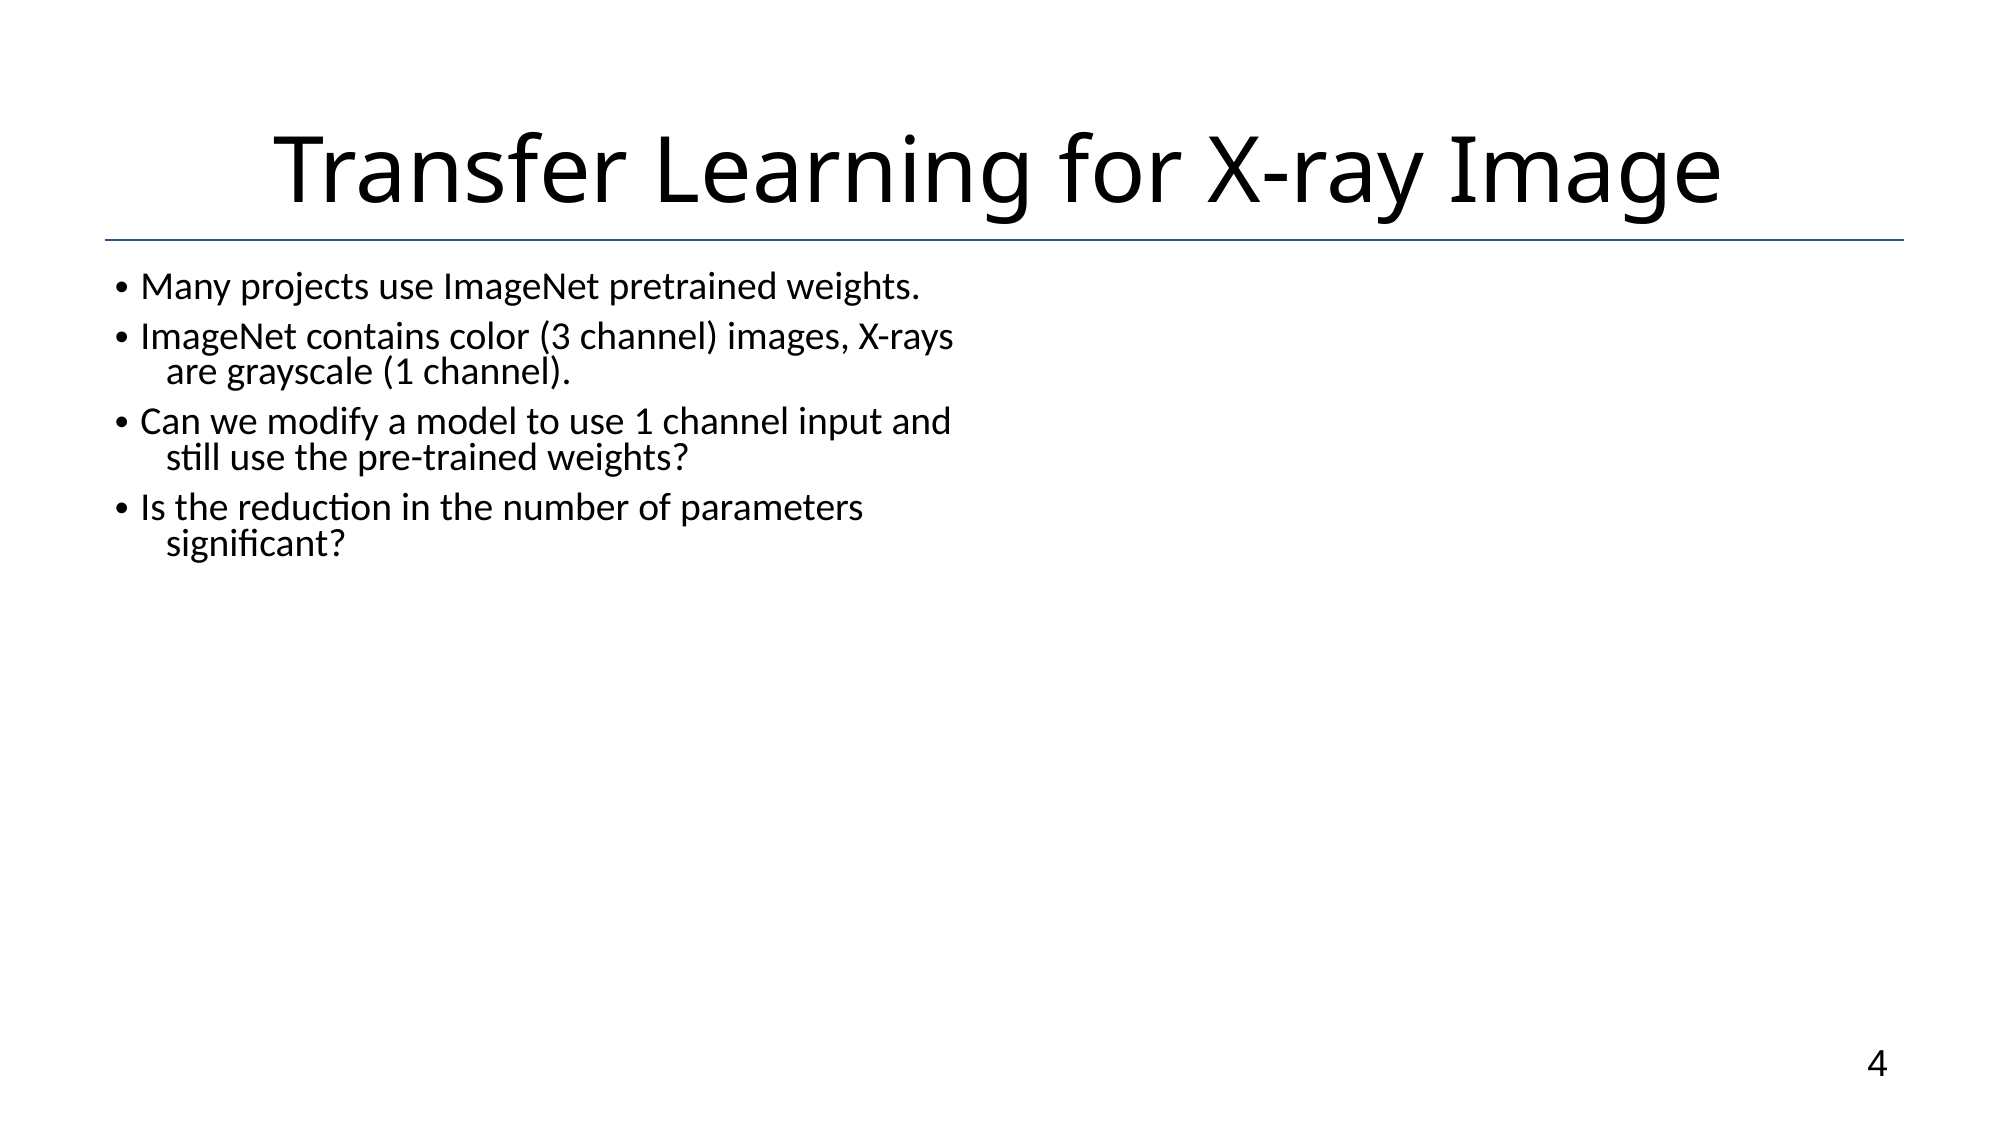

# Transfer Learning for X-ray Image
Many projects use ImageNet pretrained weights.
ImageNet contains color (3 channel) images, X-rays are grayscale (1 channel).
Can we modify a model to use 1 channel input and still use the pre-trained weights?
Is the reduction in the number of parameters significant?